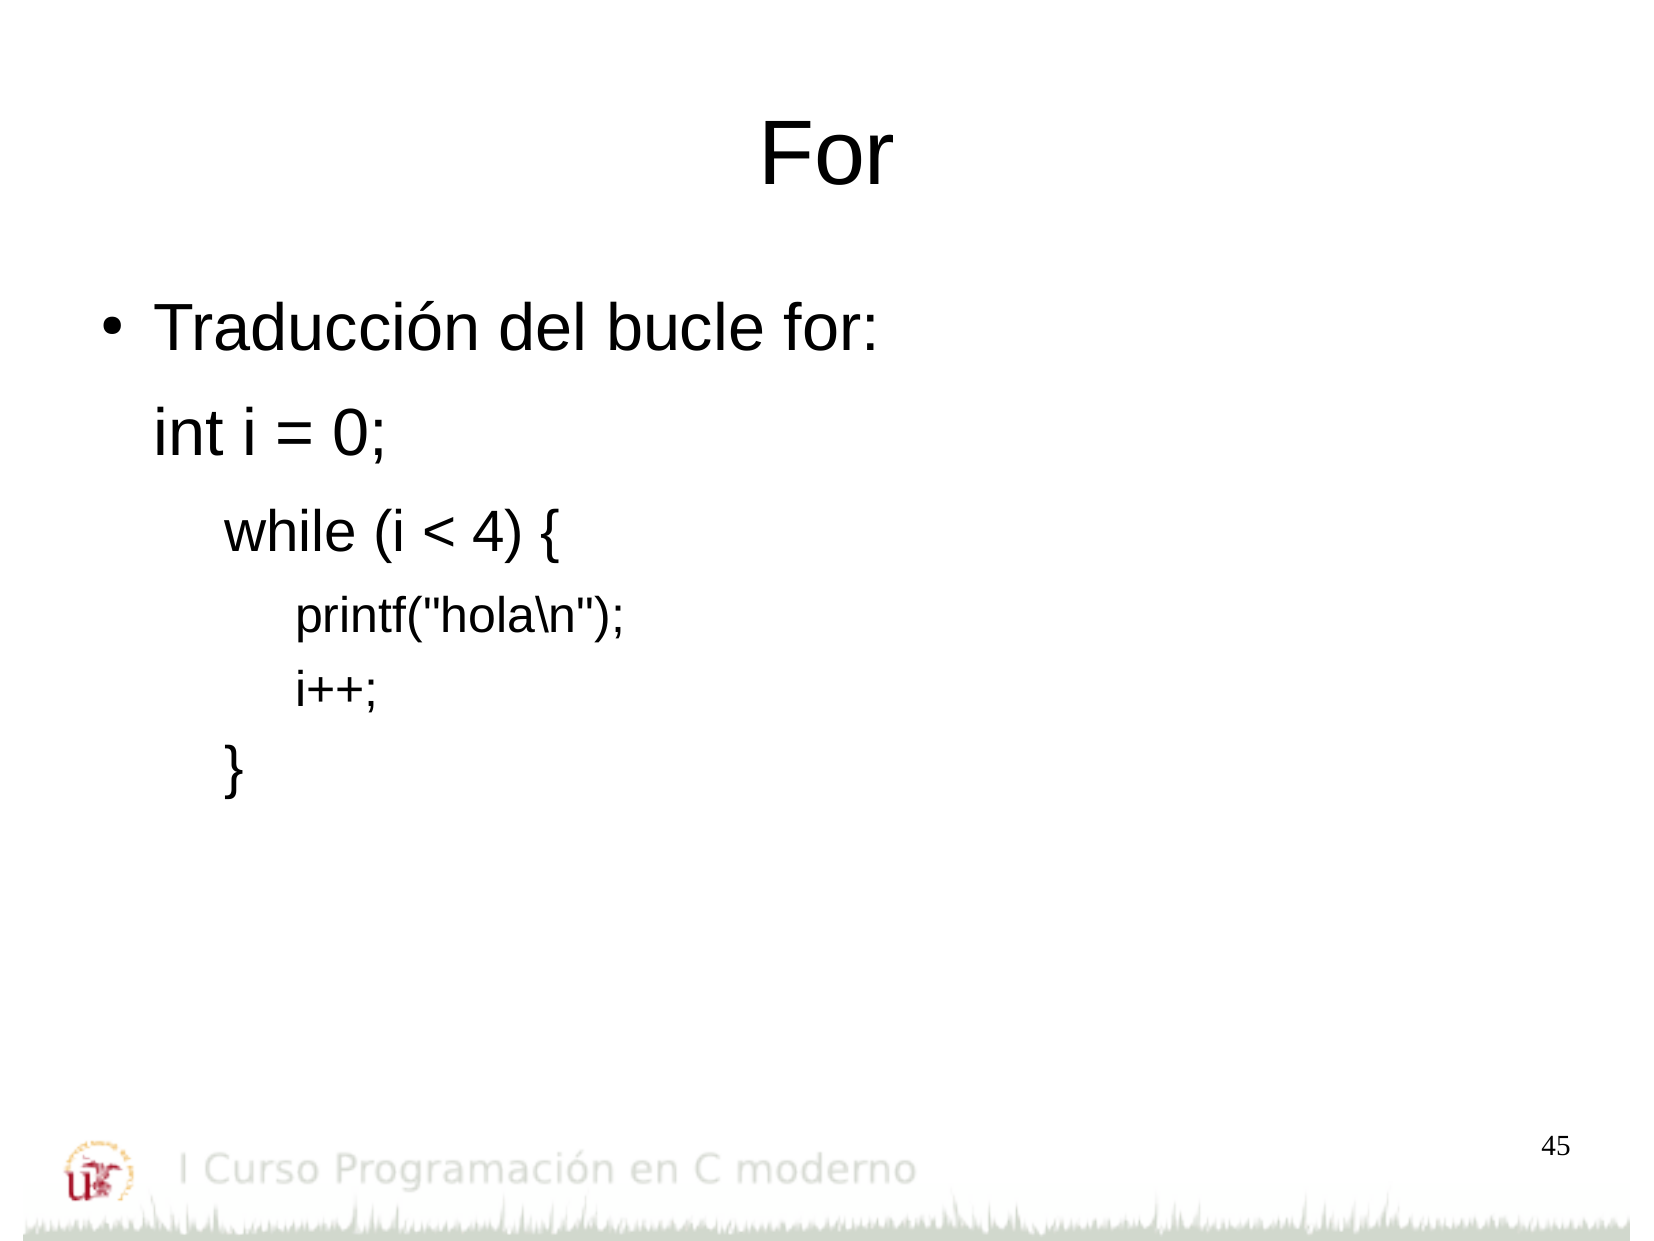

# For
Traducción del bucle for:
int i = 0;
while (i < 4) {
printf("hola\n");
i++;
}
45